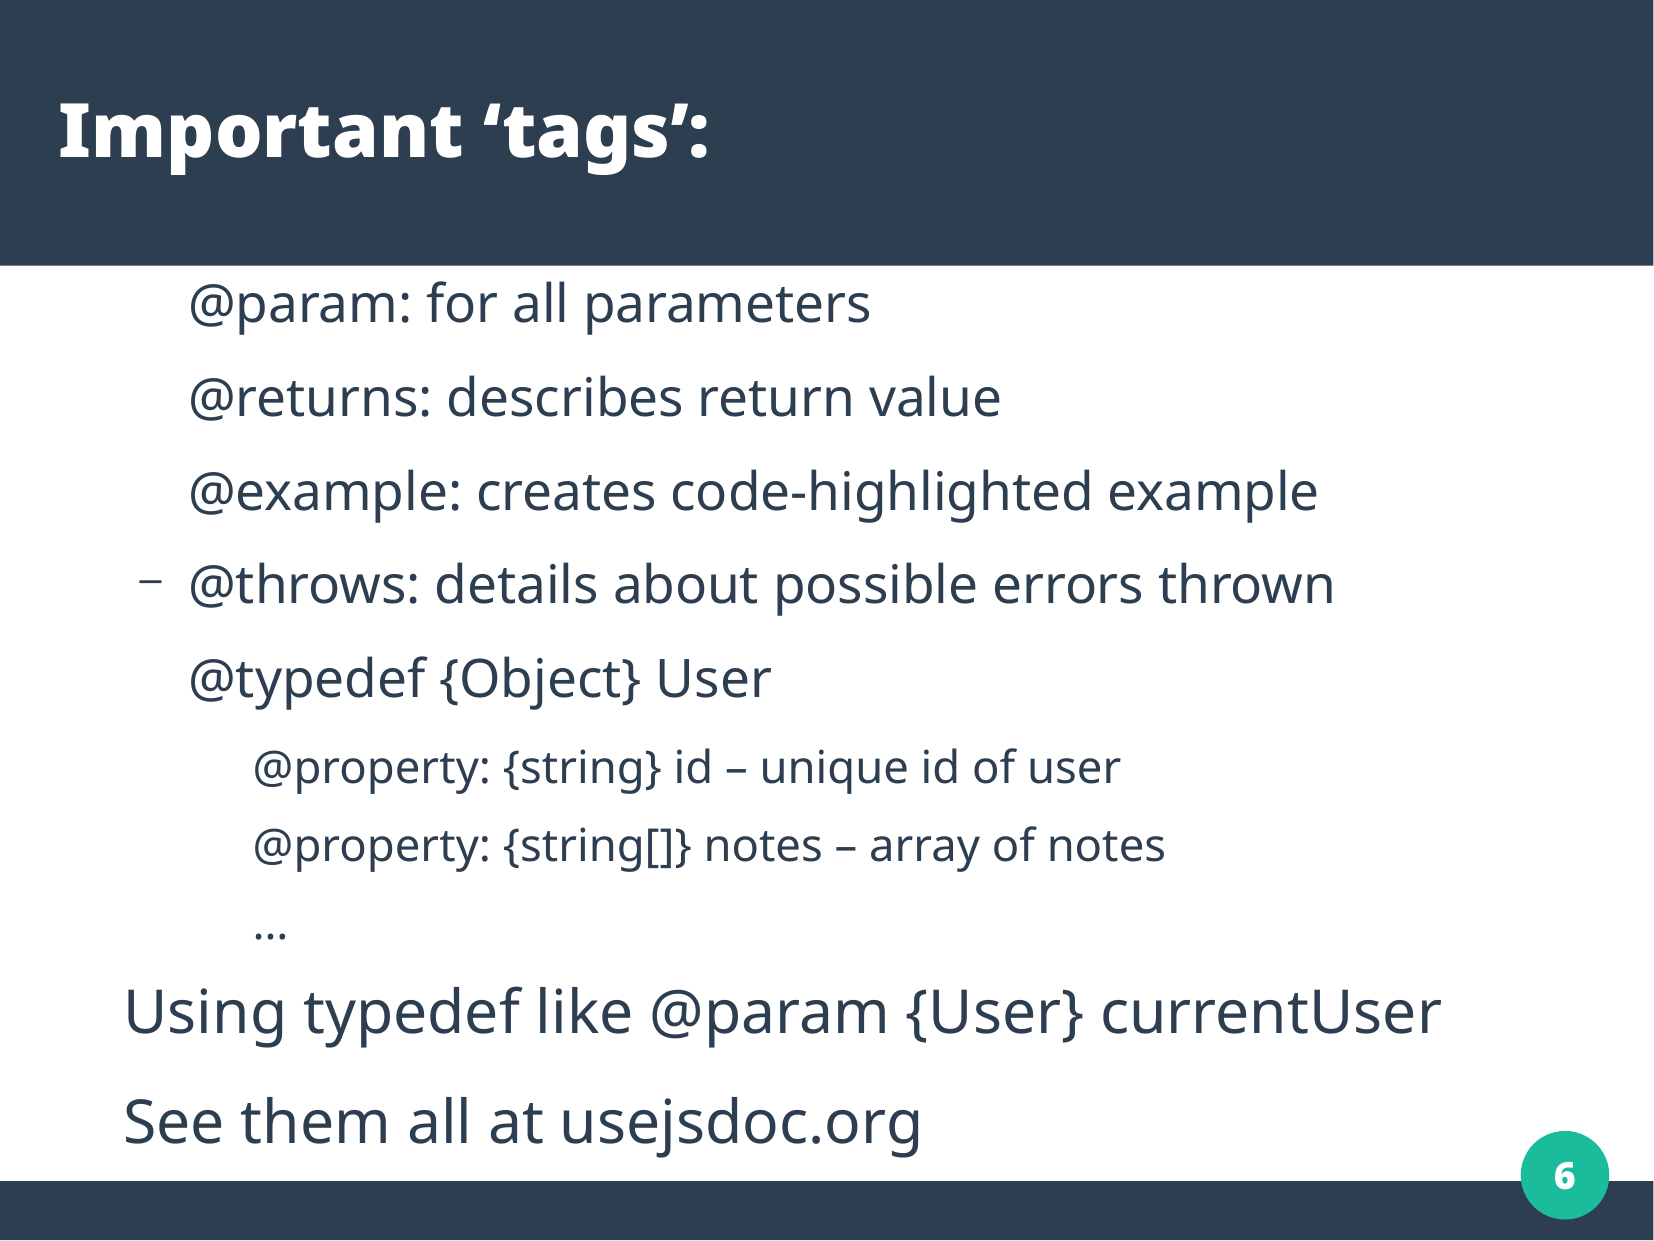

# Important ‘tags’:
@param: for all parameters
@returns: describes return value
@example: creates code-highlighted example
@throws: details about possible errors thrown
@typedef {Object} User
@property: {string} id – unique id of user
@property: {string[]} notes – array of notes
…
Using typedef like @param {User} currentUser
See them all at usejsdoc.org
6